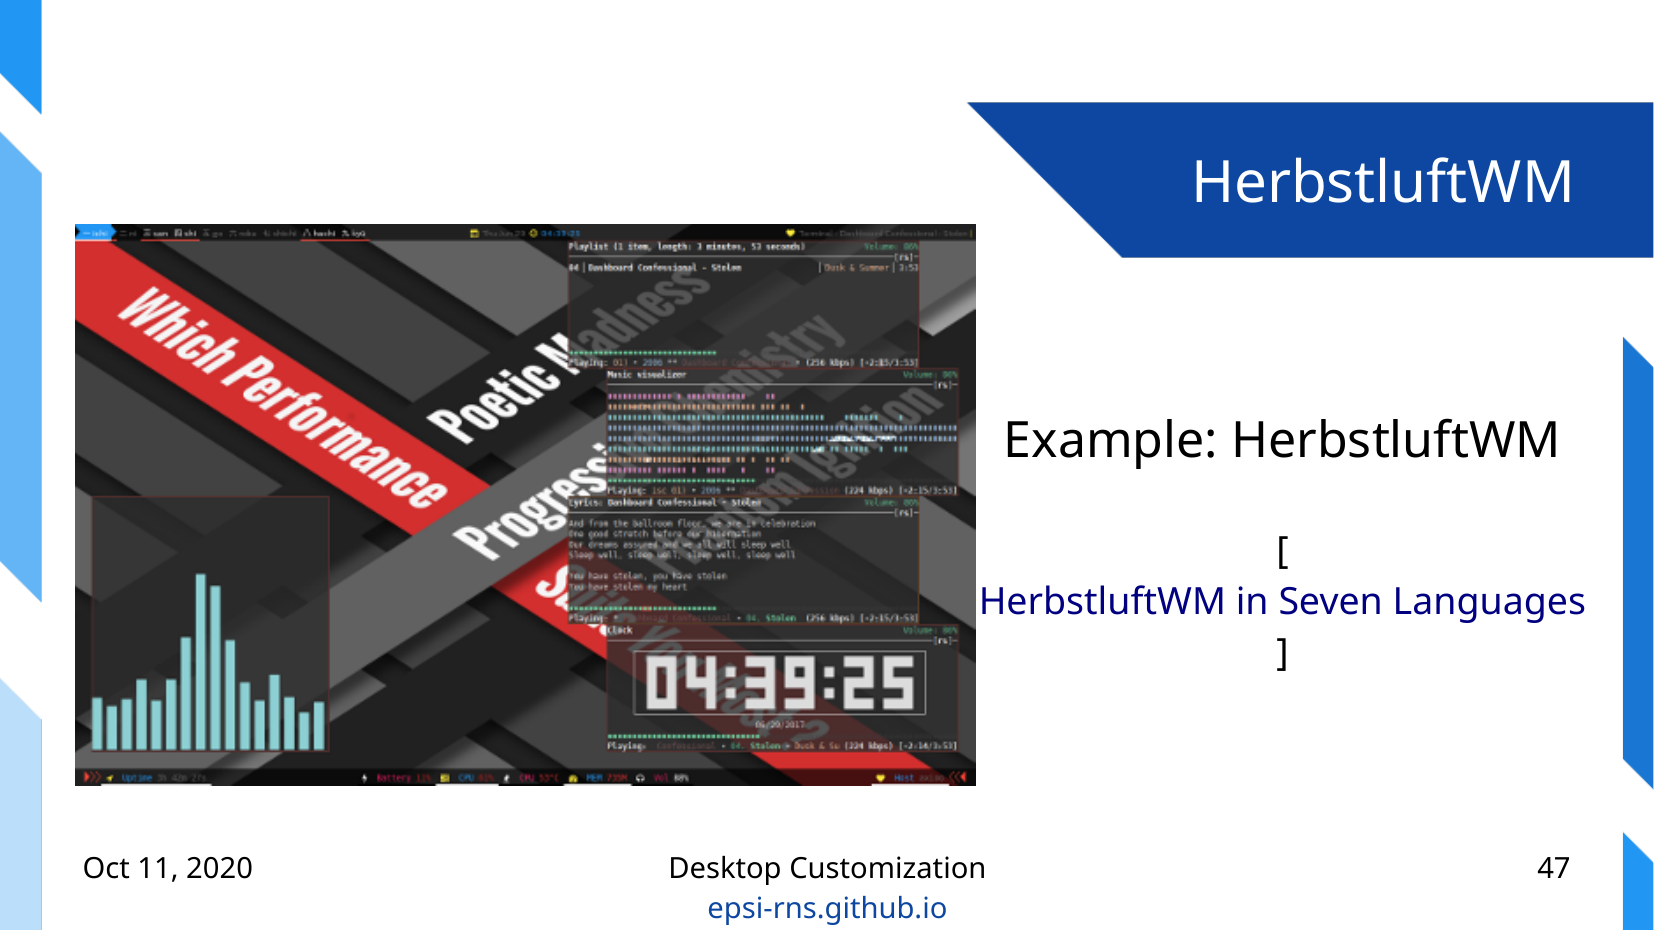

# HerbstluftWM
Example: HerbstluftWM
[HerbstluftWM in Seven Languages]
Oct 11, 2020
Desktop Customization
47